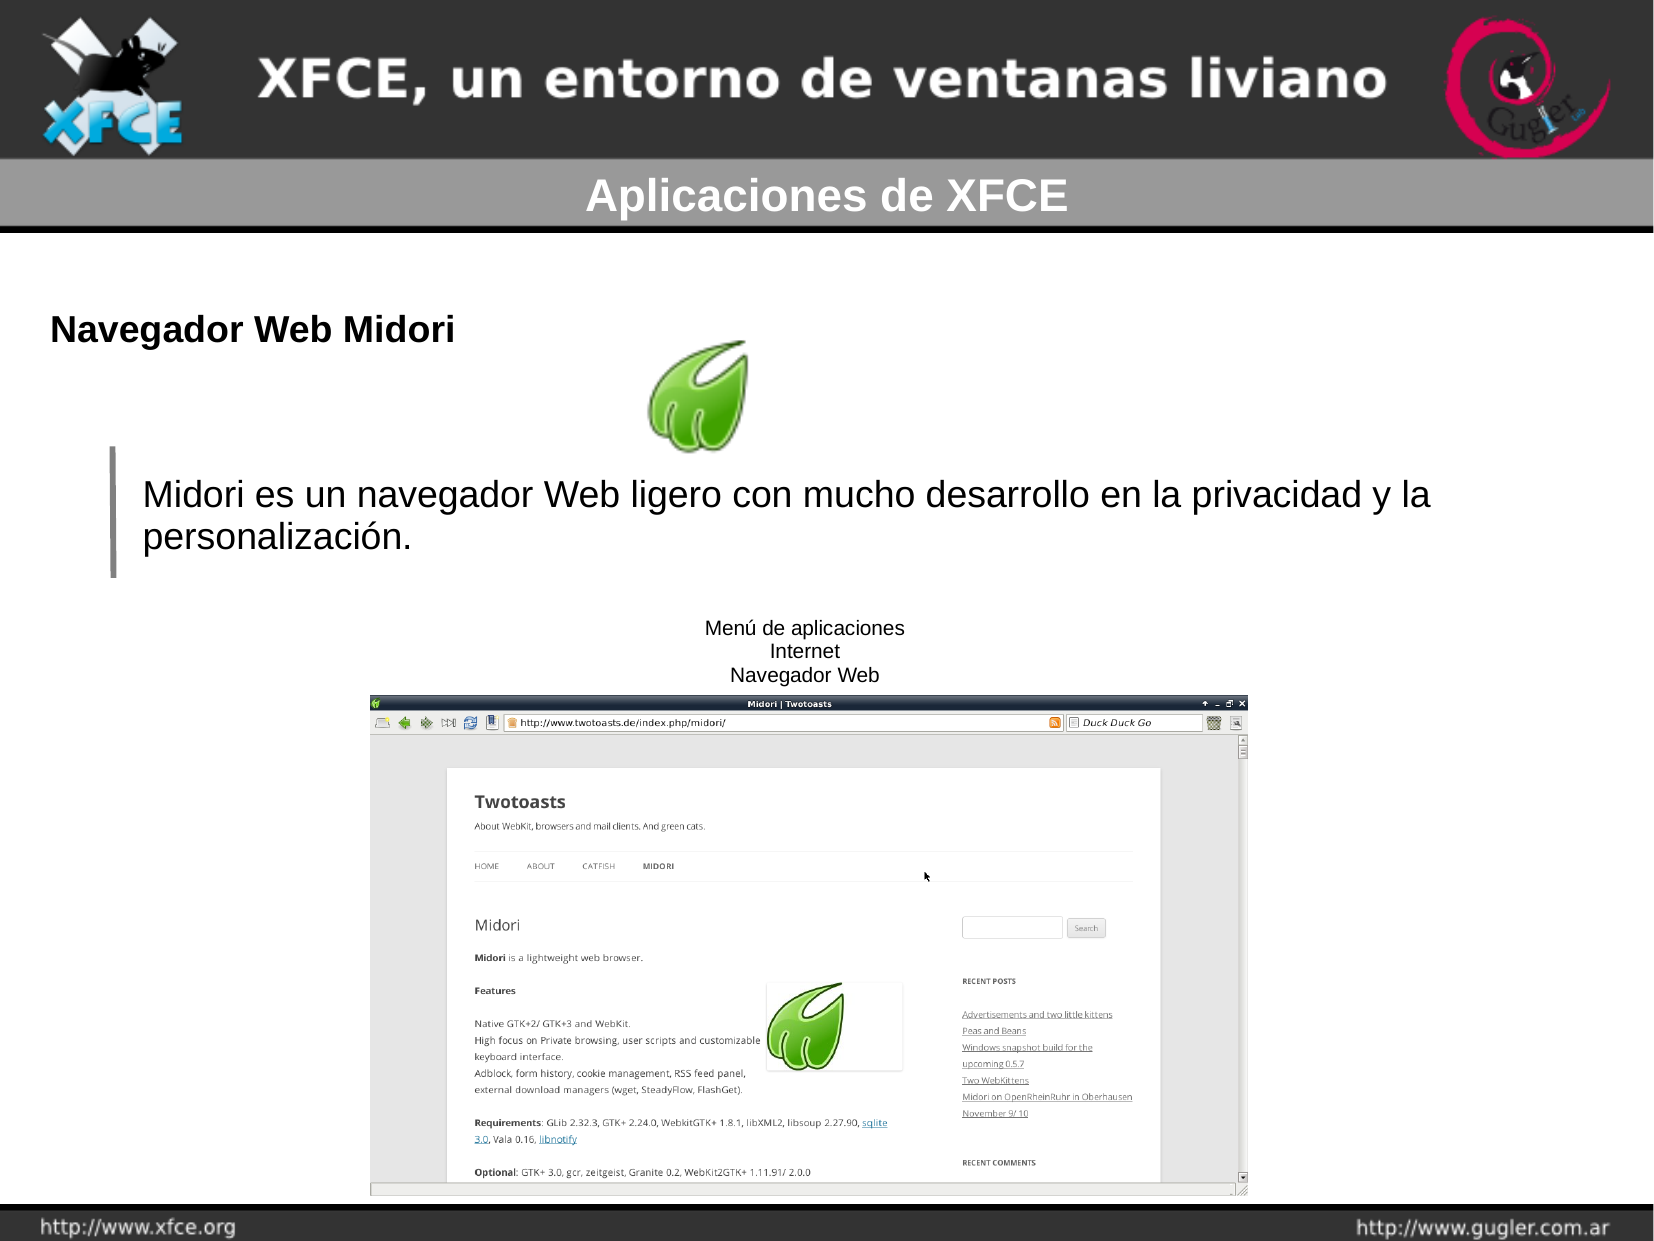

Aplicaciones de XFCE
Navegador Web Midori
Midori es un navegador Web ligero con mucho desarrollo en la privacidad y la personalización.
Menú de aplicaciones
Internet
Navegador Web